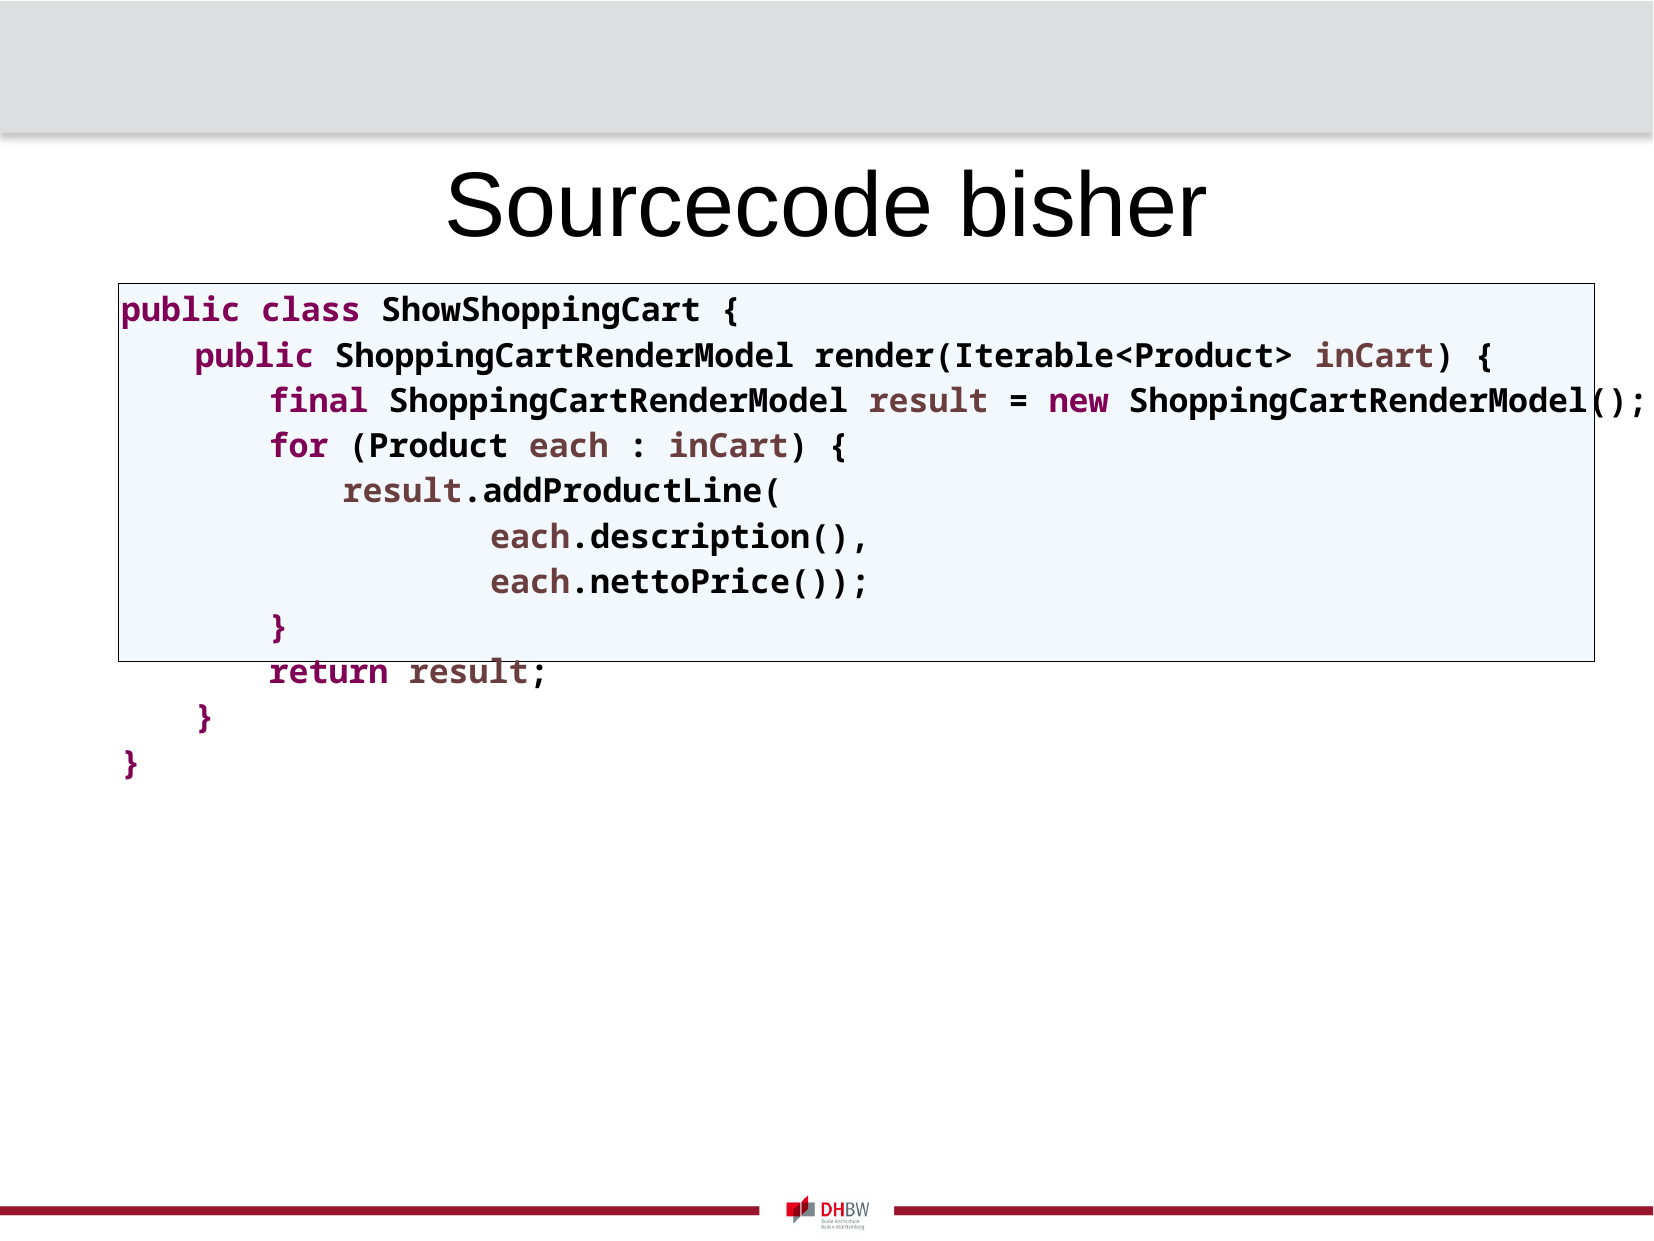

# Sourcecode bisher
public class ShowShoppingCart {
	public ShoppingCartRenderModel render(Iterable<Product> inCart) {
		final ShoppingCartRenderModel result = new ShoppingCartRenderModel();
		for (Product each : inCart) {
			result.addProductLine(
					each.description(),
					each.nettoPrice());
		}
		return result;
	}
}